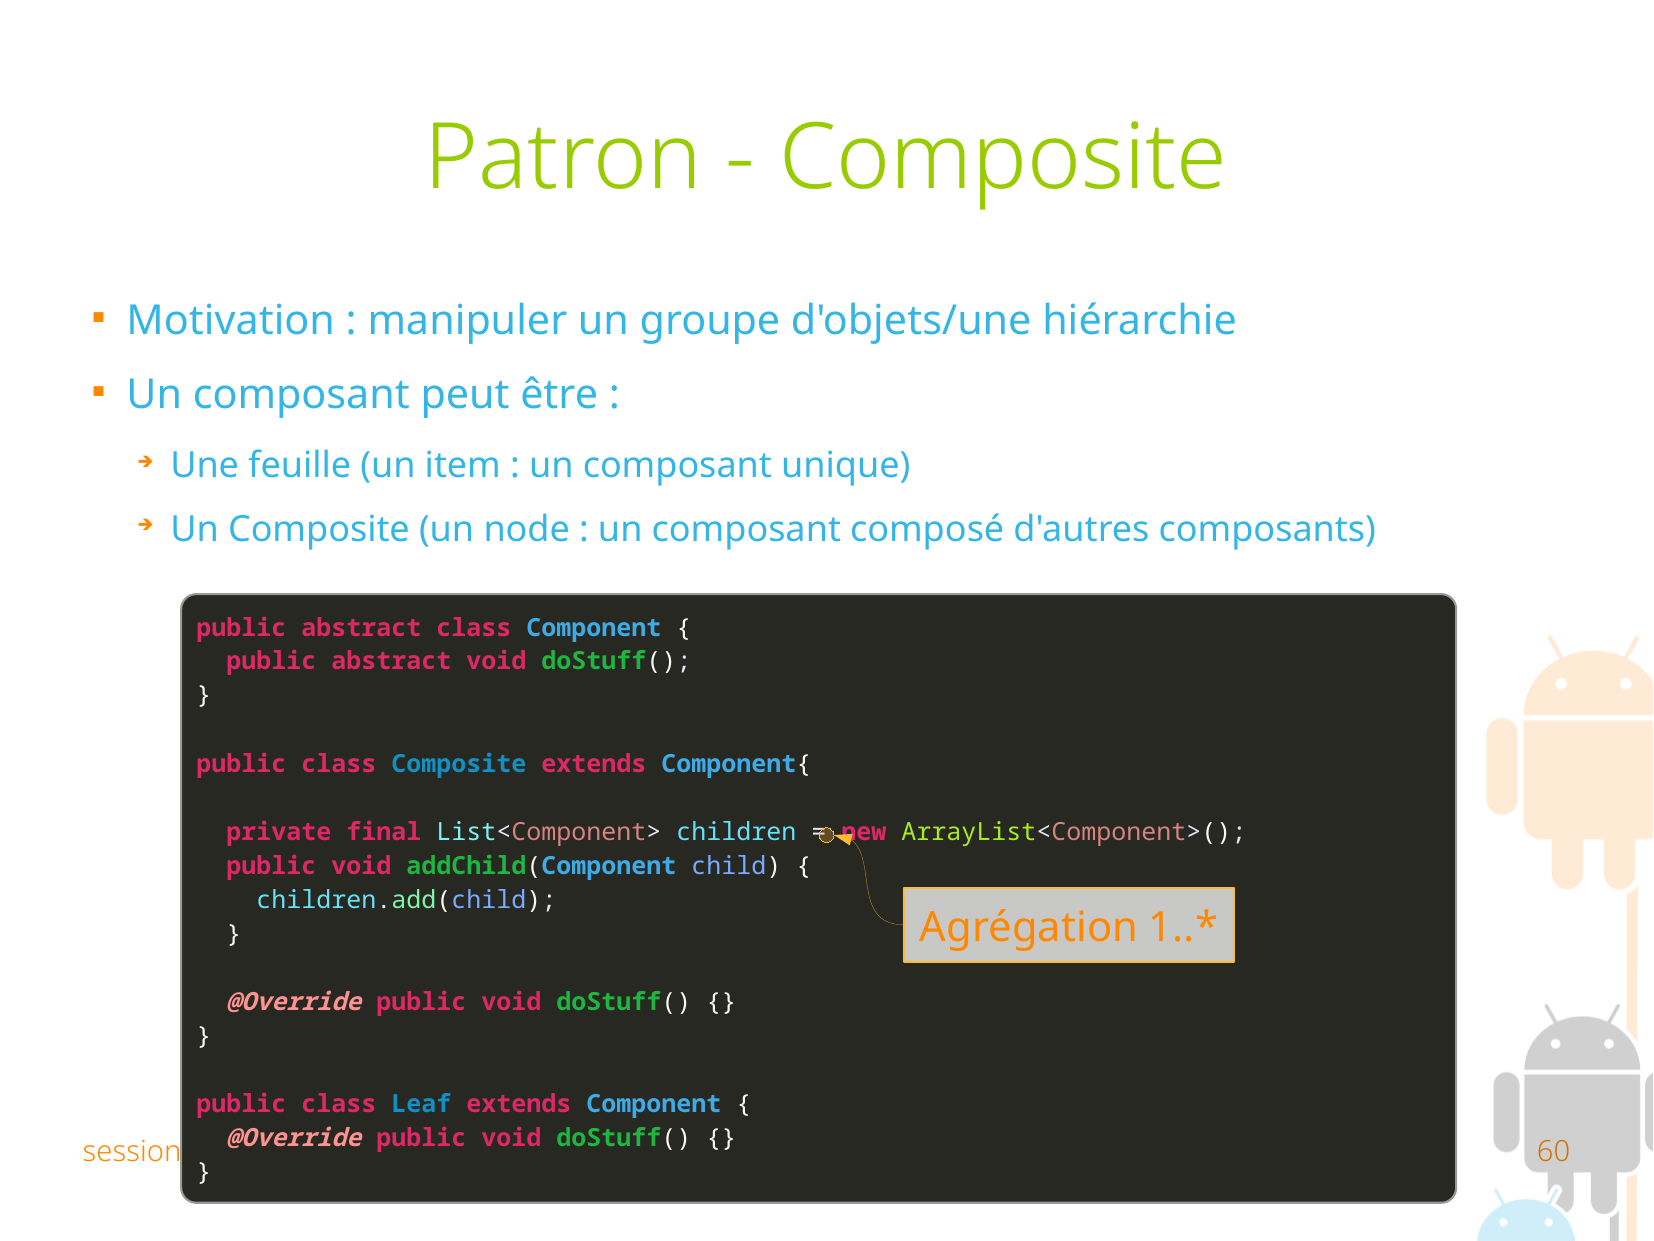

# Patron - Composite
Motivation : manipuler un groupe d'objets/une hiérarchie
Un composant peut être :
Une feuille (un item : un composant unique)
Un Composite (un node : un composant composé d'autres composants)
public abstract class Component {
 public abstract void doStuff();
}
public class Composite extends Component{
 private final List<Component> children = new ArrayList<Component>();
 public void addChild(Component child) {
 children.add(child);
 }
 @Override public void doStuff() {}
}
public class Leaf extends Component {
 @Override public void doStuff() {}
}
Agrégation 1..*
session sept 2016
Yann Caron (c) 2014
60